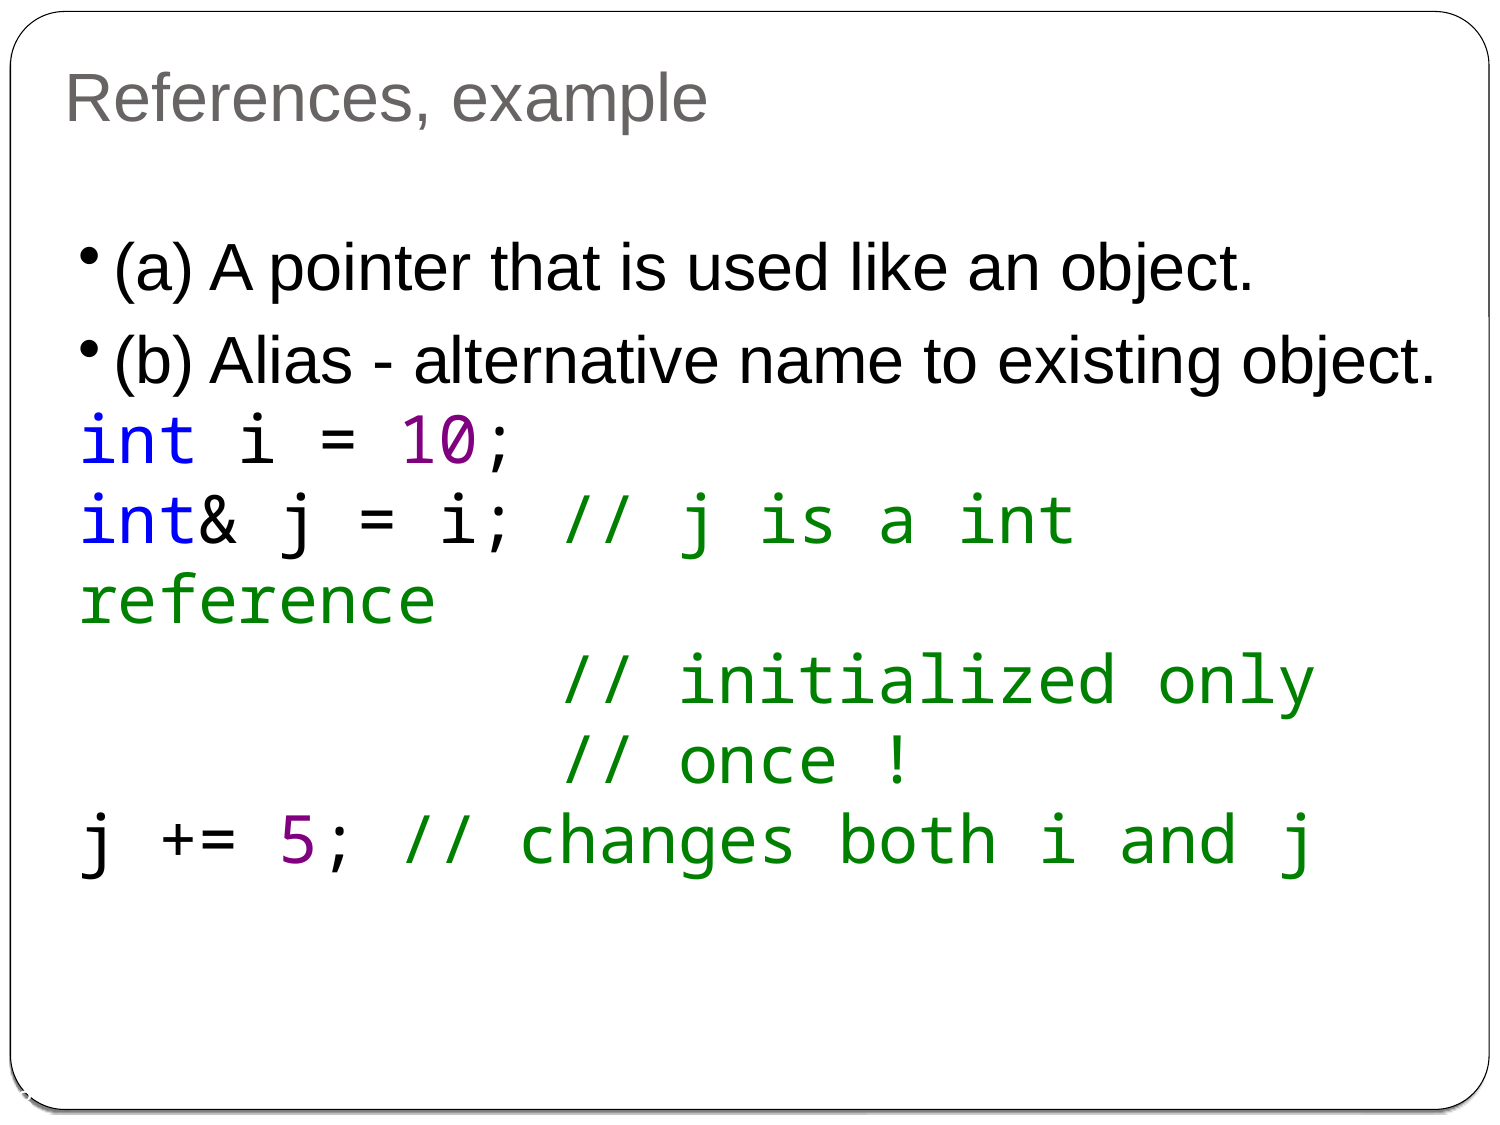

# References, example
(a) A pointer that is used like an object.
(b) Alias - alternative name to existing object.
int i = 10;
int& j = i; // j is a int reference
 // initialized only
 // once !
j += 5; // changes both i and j